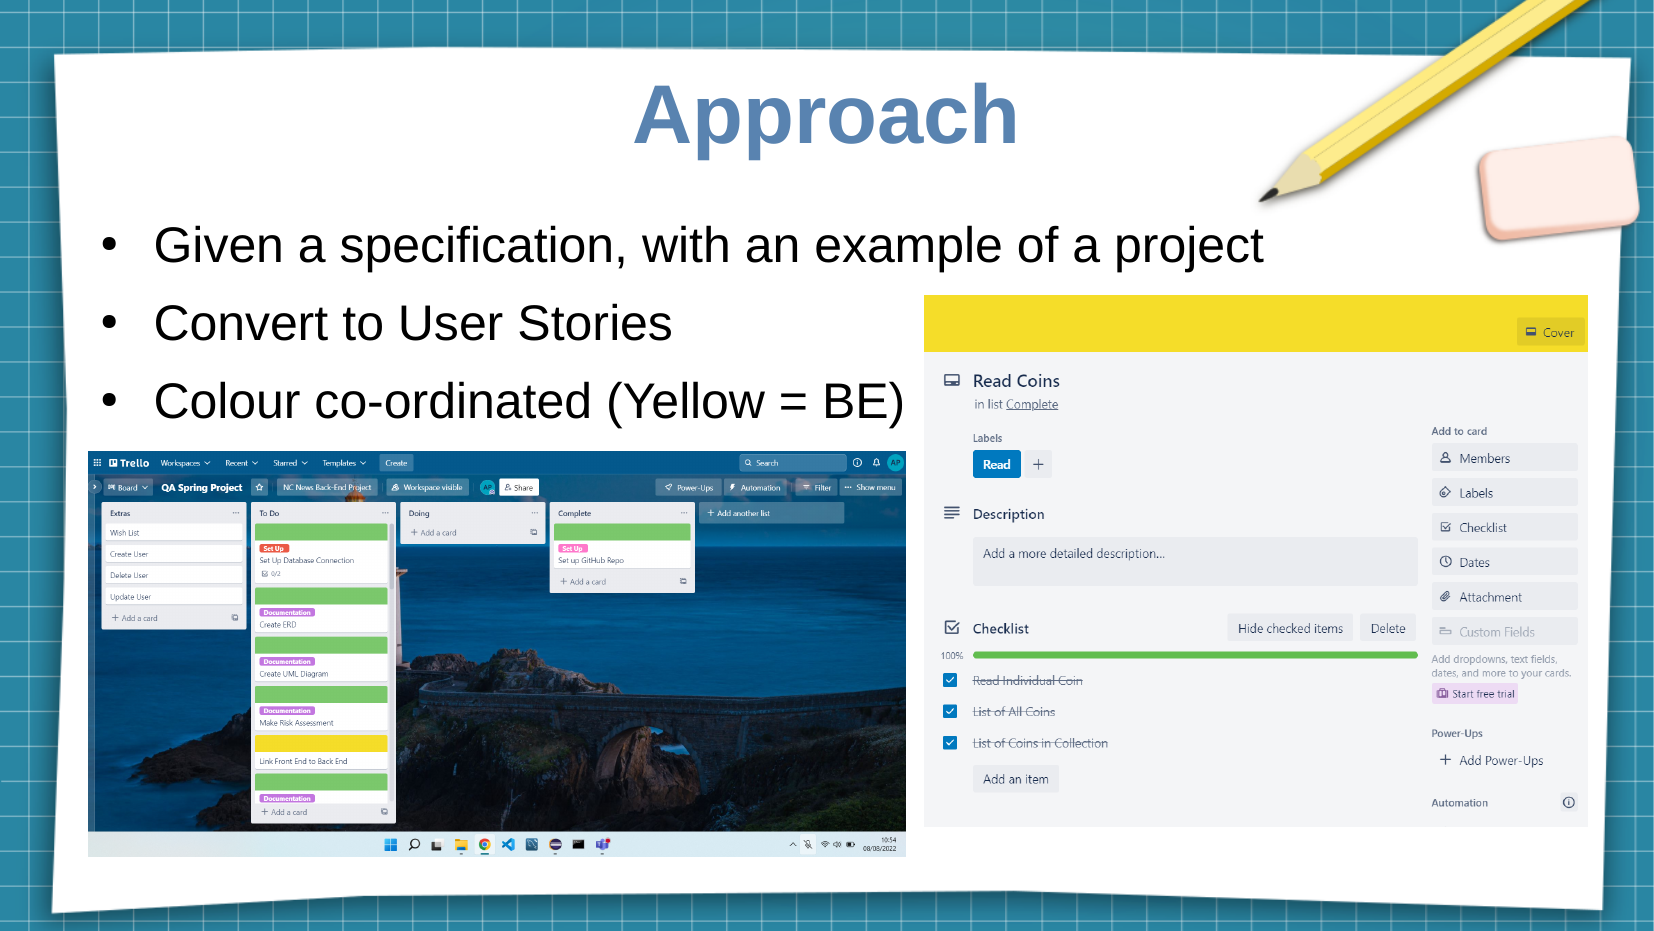

# Approach
Given a specification, with an example of a project
Convert to User Stories
Colour co-ordinated (Yellow = BE)